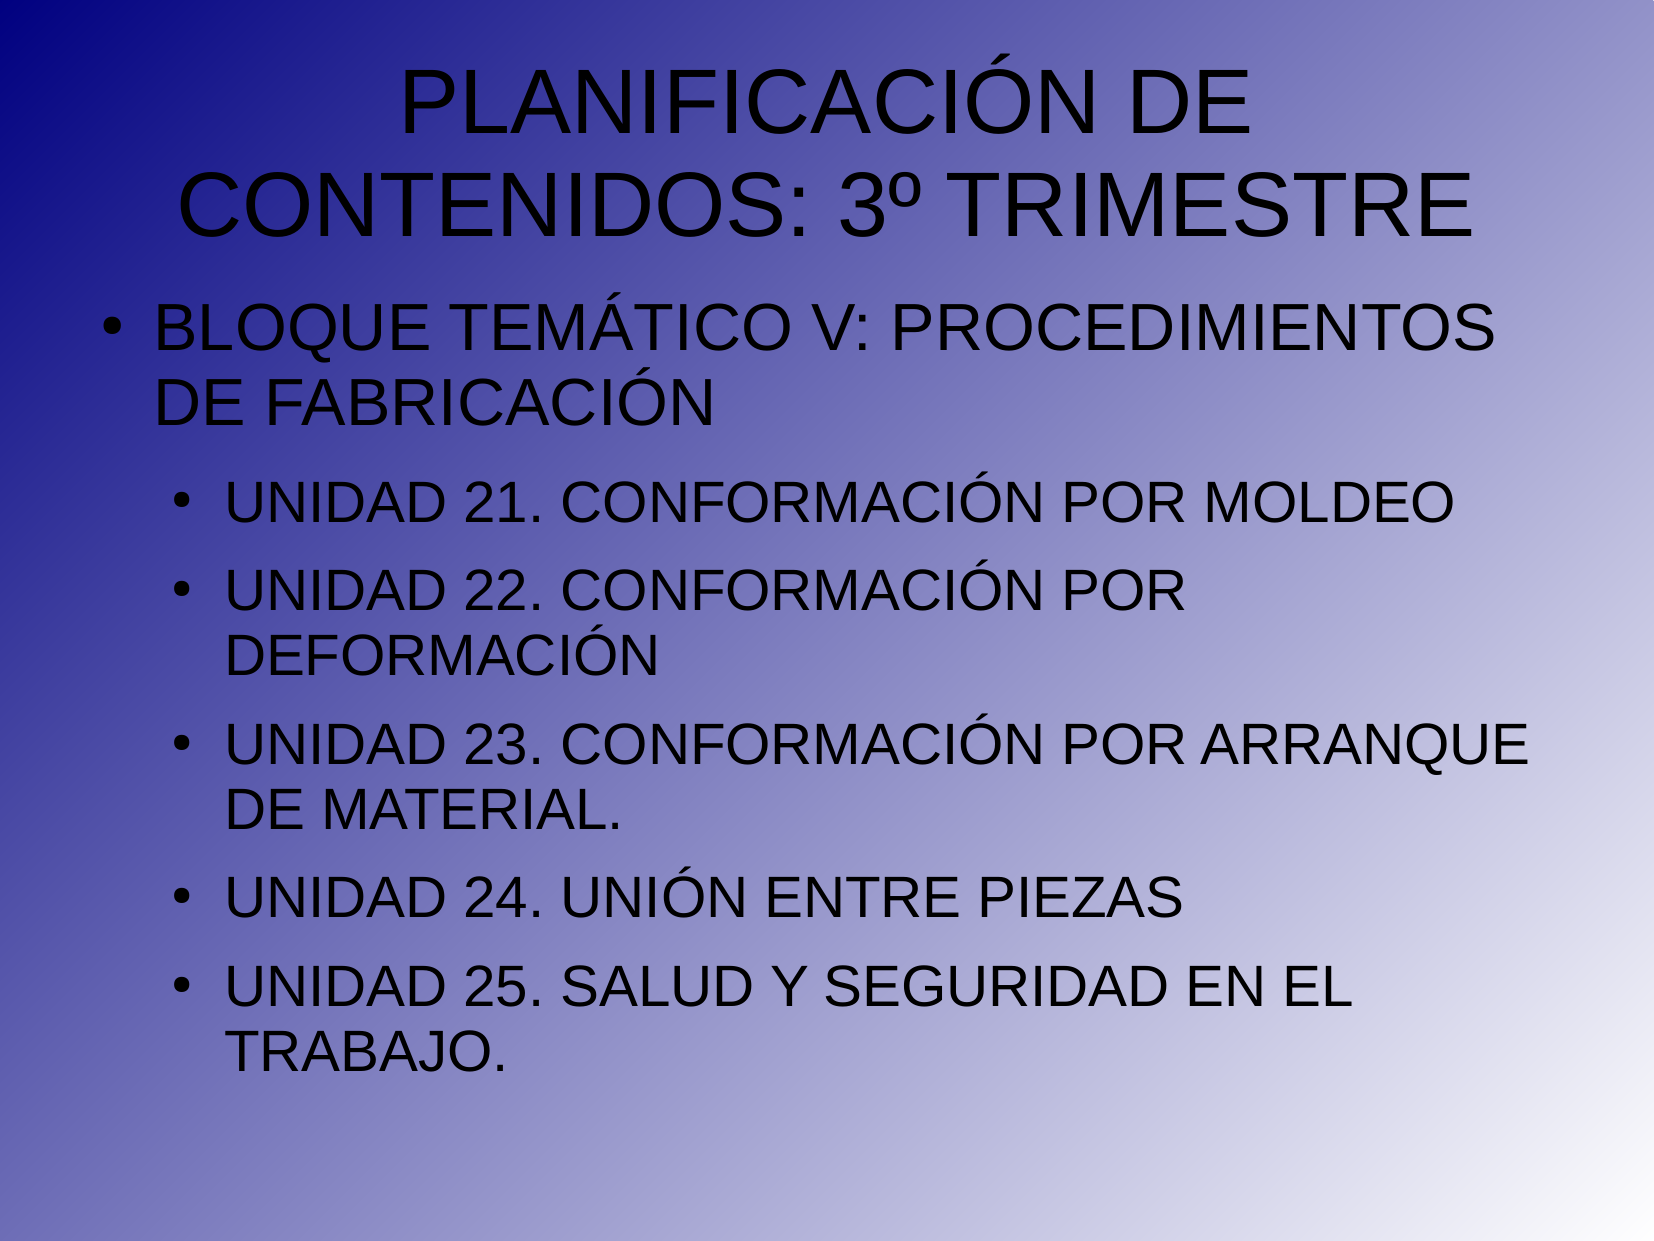

# PLANIFICACIÓN DE CONTENIDOS: 3º TRIMESTRE
BLOQUE TEMÁTICO V: PROCEDIMIENTOS DE FABRICACIÓN
UNIDAD 21. CONFORMACIÓN POR MOLDEO
UNIDAD 22. CONFORMACIÓN POR DEFORMACIÓN
UNIDAD 23. CONFORMACIÓN POR ARRANQUE DE MATERIAL.
UNIDAD 24. UNIÓN ENTRE PIEZAS
UNIDAD 25. SALUD Y SEGURIDAD EN EL TRABAJO.